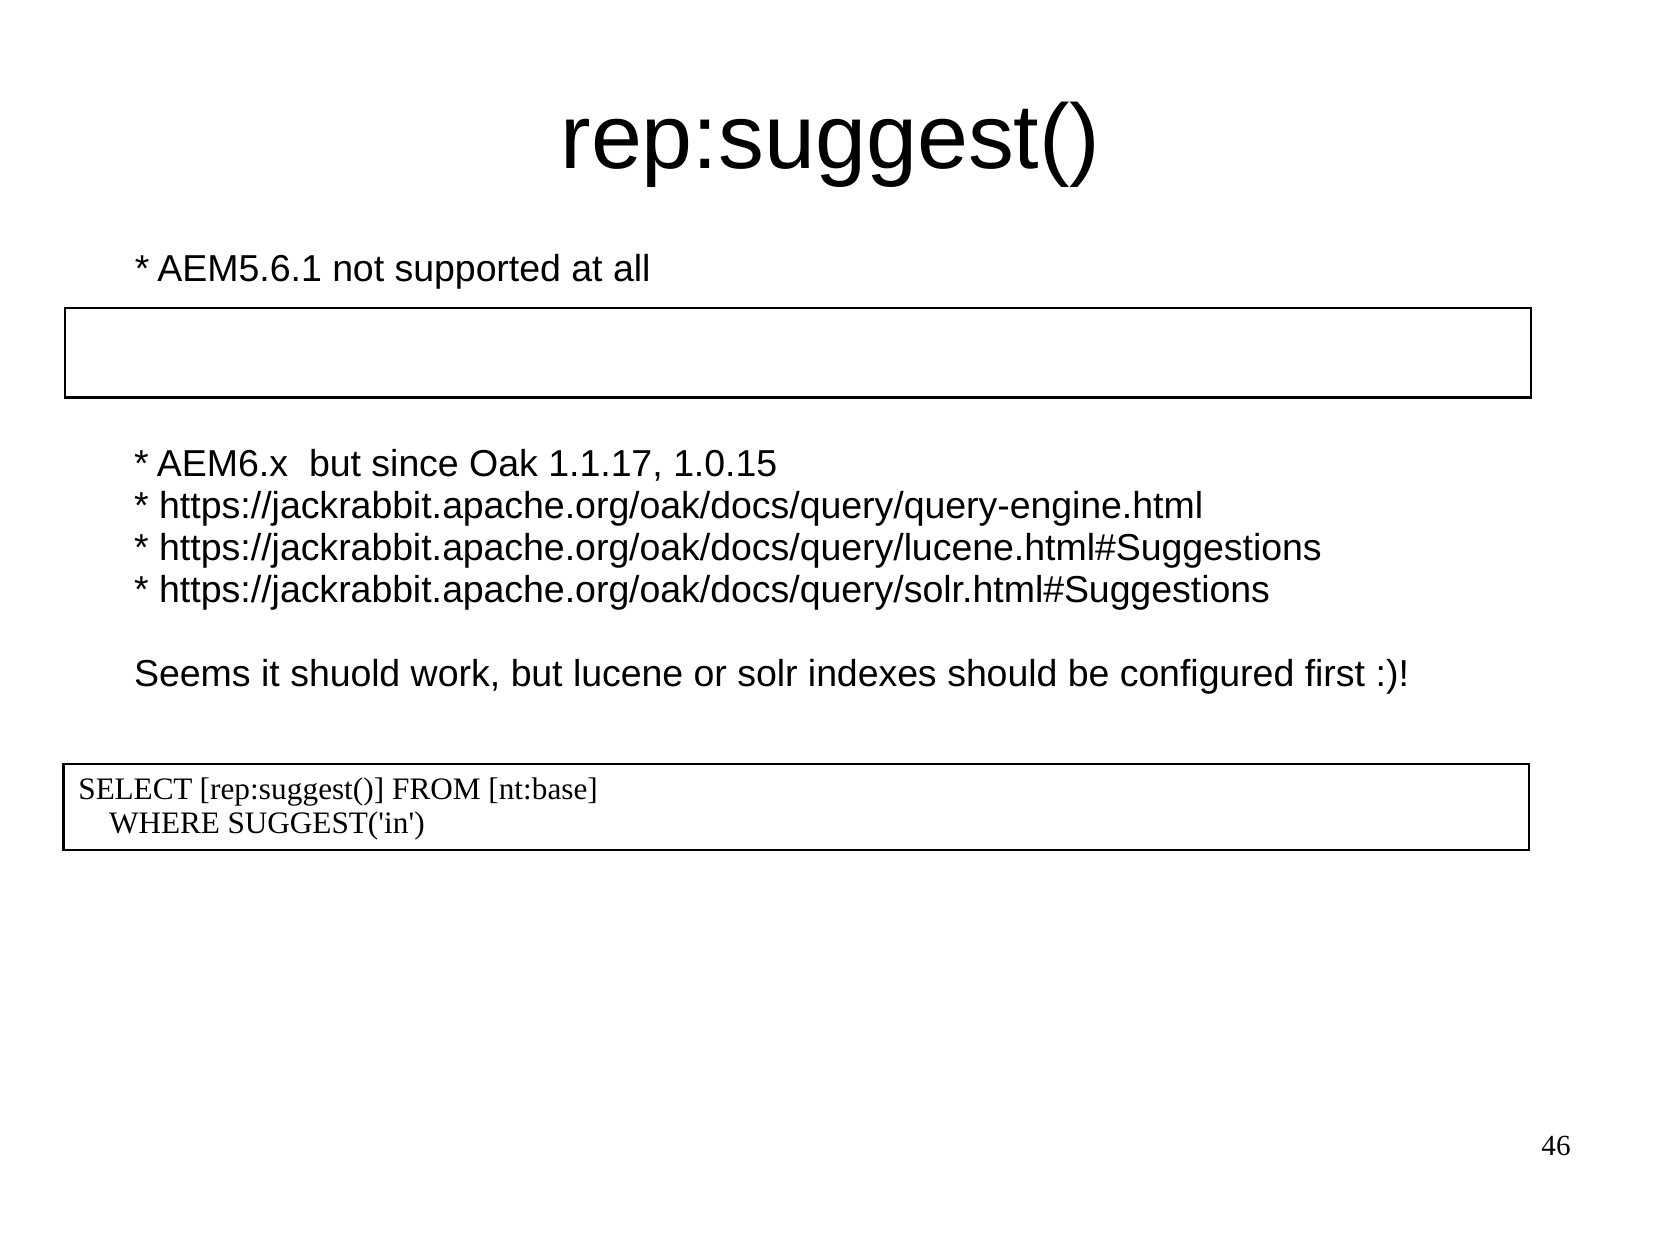

# rep:suggest()
* AEM5.6.1 not supported at all
| |
| --- |
* AEM6.x but since Oak 1.1.17, 1.0.15
* https://jackrabbit.apache.org/oak/docs/query/query-engine.html
* https://jackrabbit.apache.org/oak/docs/query/lucene.html#Suggestions
* https://jackrabbit.apache.org/oak/docs/query/solr.html#Suggestions
Seems it shuold work, but lucene or solr indexes should be configured first :)!
| SELECT [rep:suggest()] FROM [nt:base] WHERE SUGGEST('in') |
| --- |
46